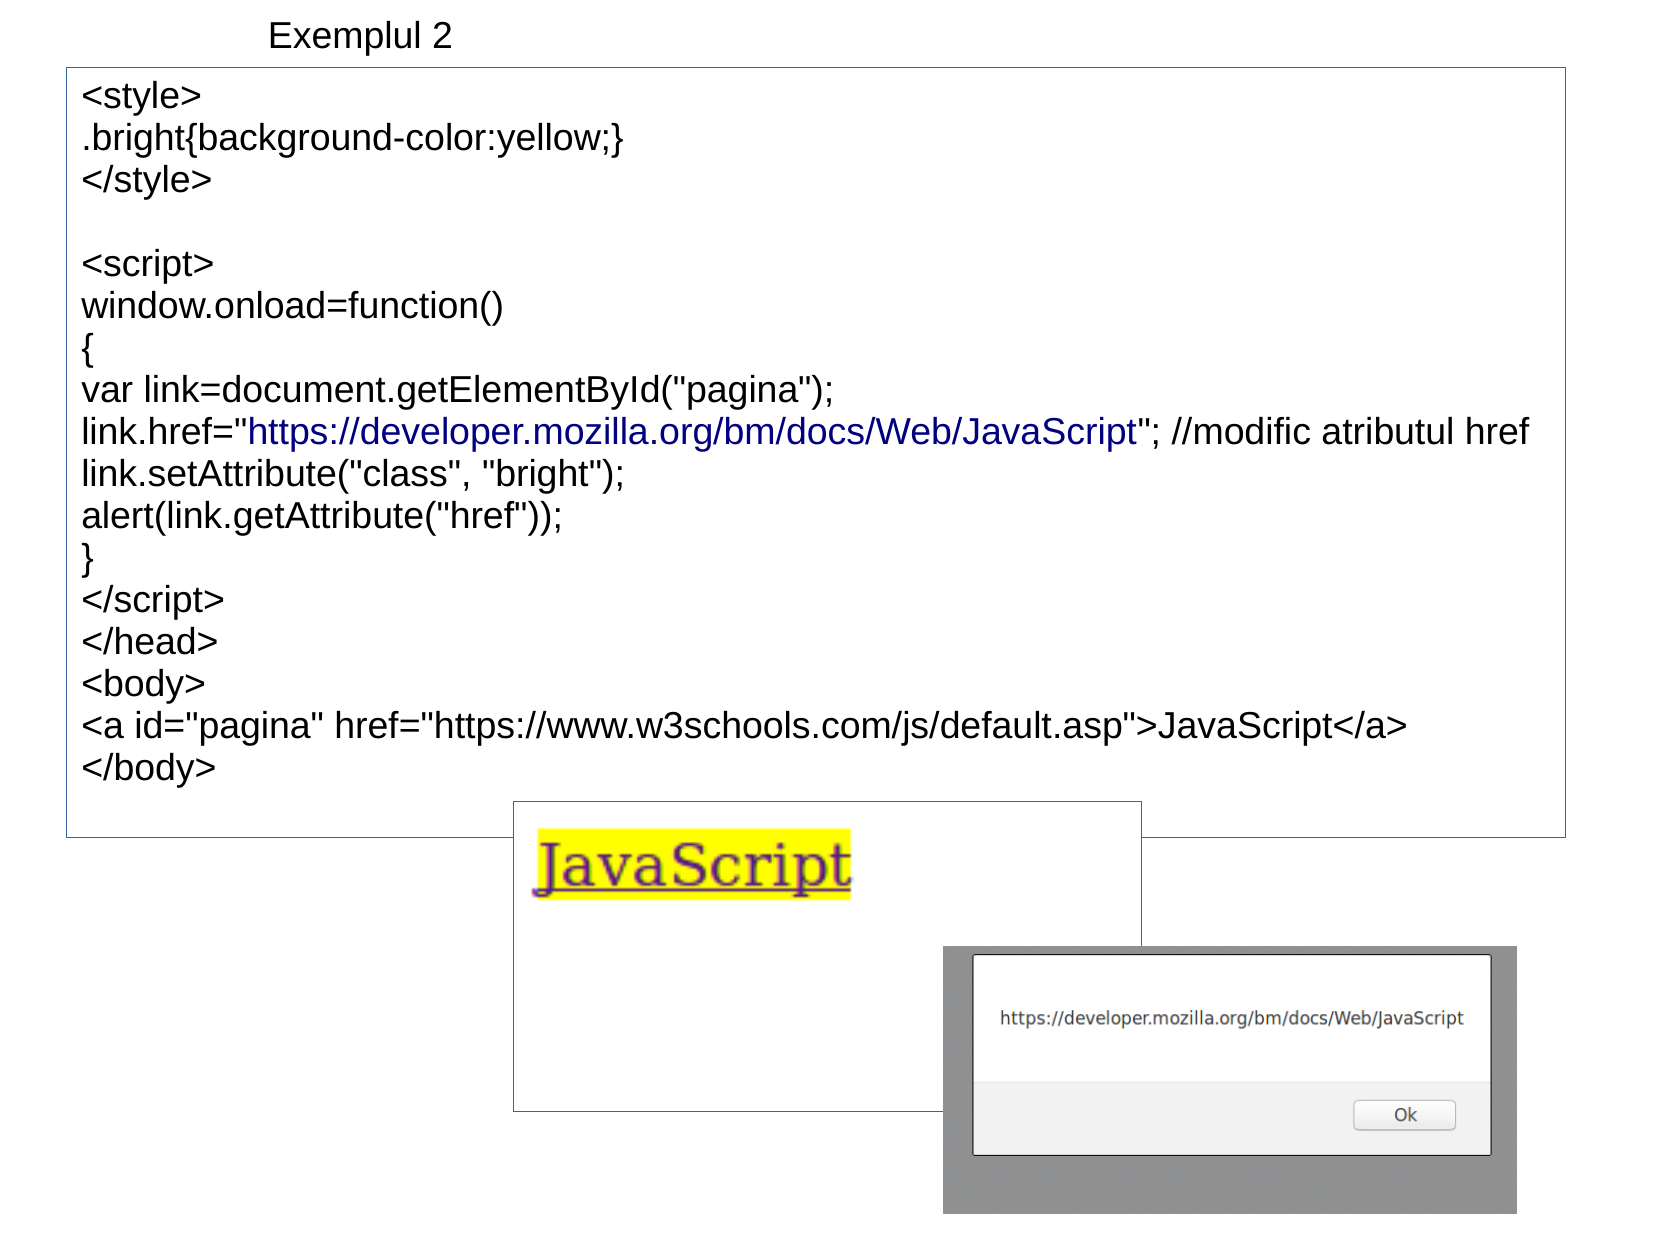

Exemplul 2
<style>
.bright{background-color:yellow;}
</style>
<script>
window.onload=function()
{
var link=document.getElementById("pagina");
link.href="https://developer.mozilla.org/bm/docs/Web/JavaScript"; //modific atributul href
link.setAttribute("class", "bright");
alert(link.getAttribute("href"));
}
</script>
</head>
<body>
<a id="pagina" href="https://www.w3schools.com/js/default.asp">JavaScript</a>
</body>